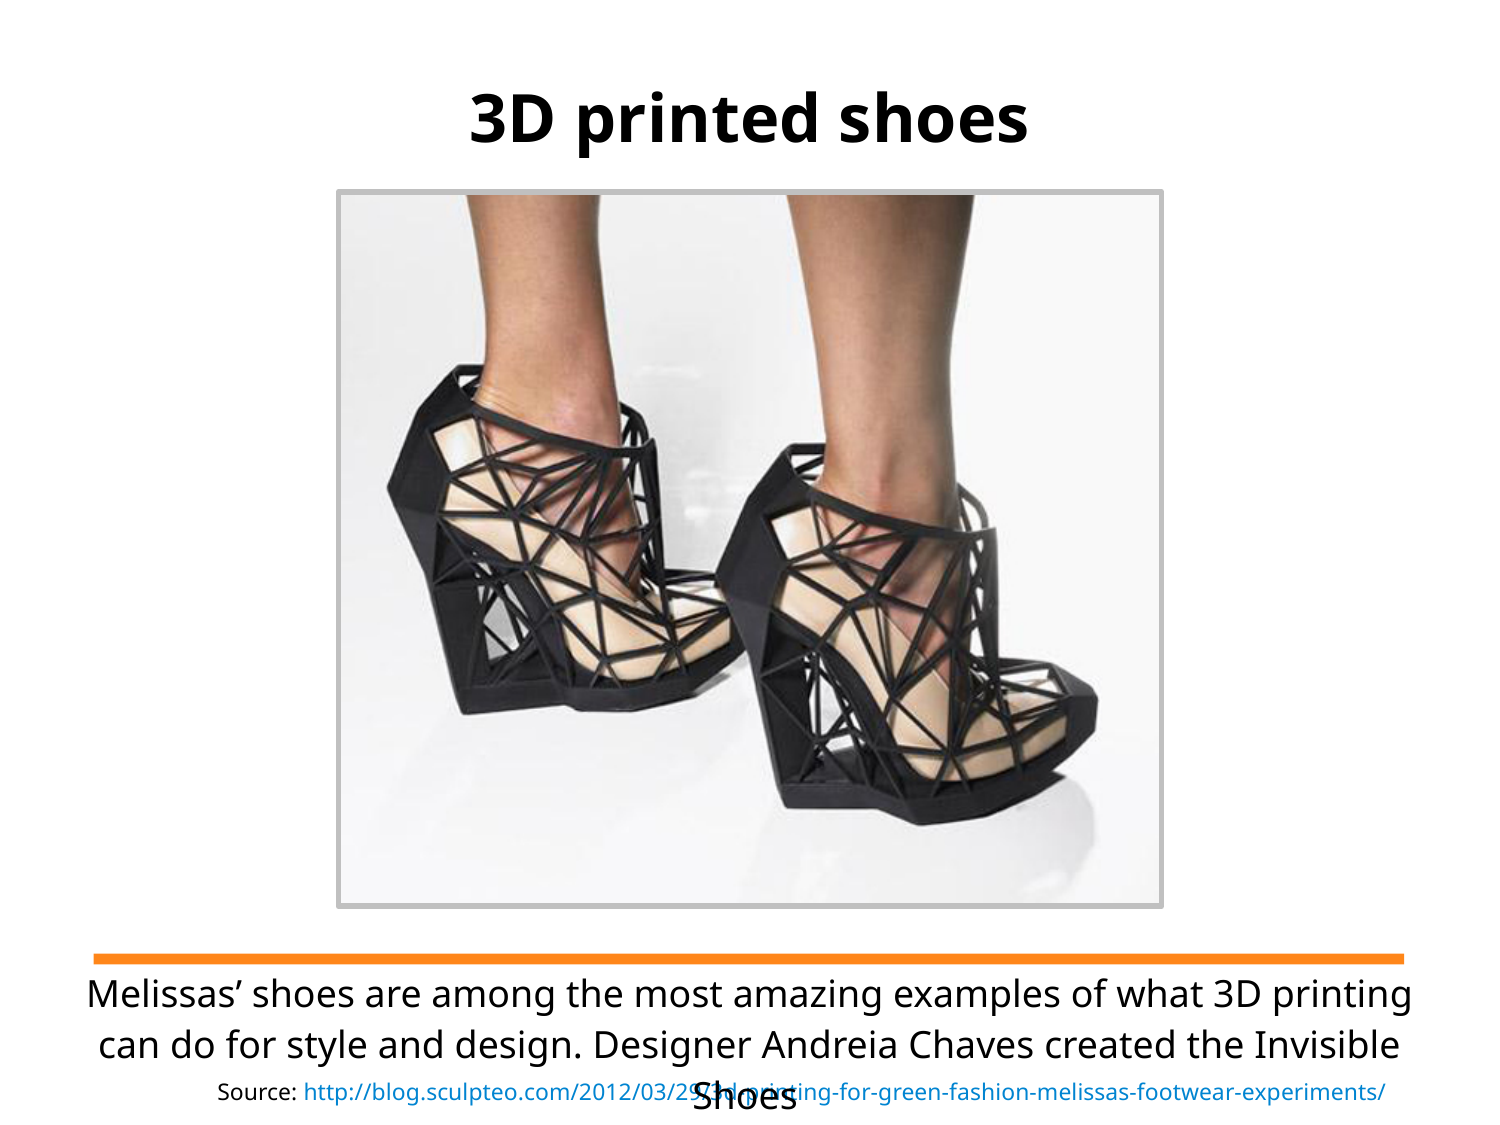

# 3D printed shoes
Melissas’ shoes are among the most amazing examples of what 3D printing can do for style and design. Designer Andreia Chaves created the Invisible Shoes
Source: http://blog.sculpteo.com/2012/03/29/3d-printing-for-green-fashion-melissas-footwear-experiments/